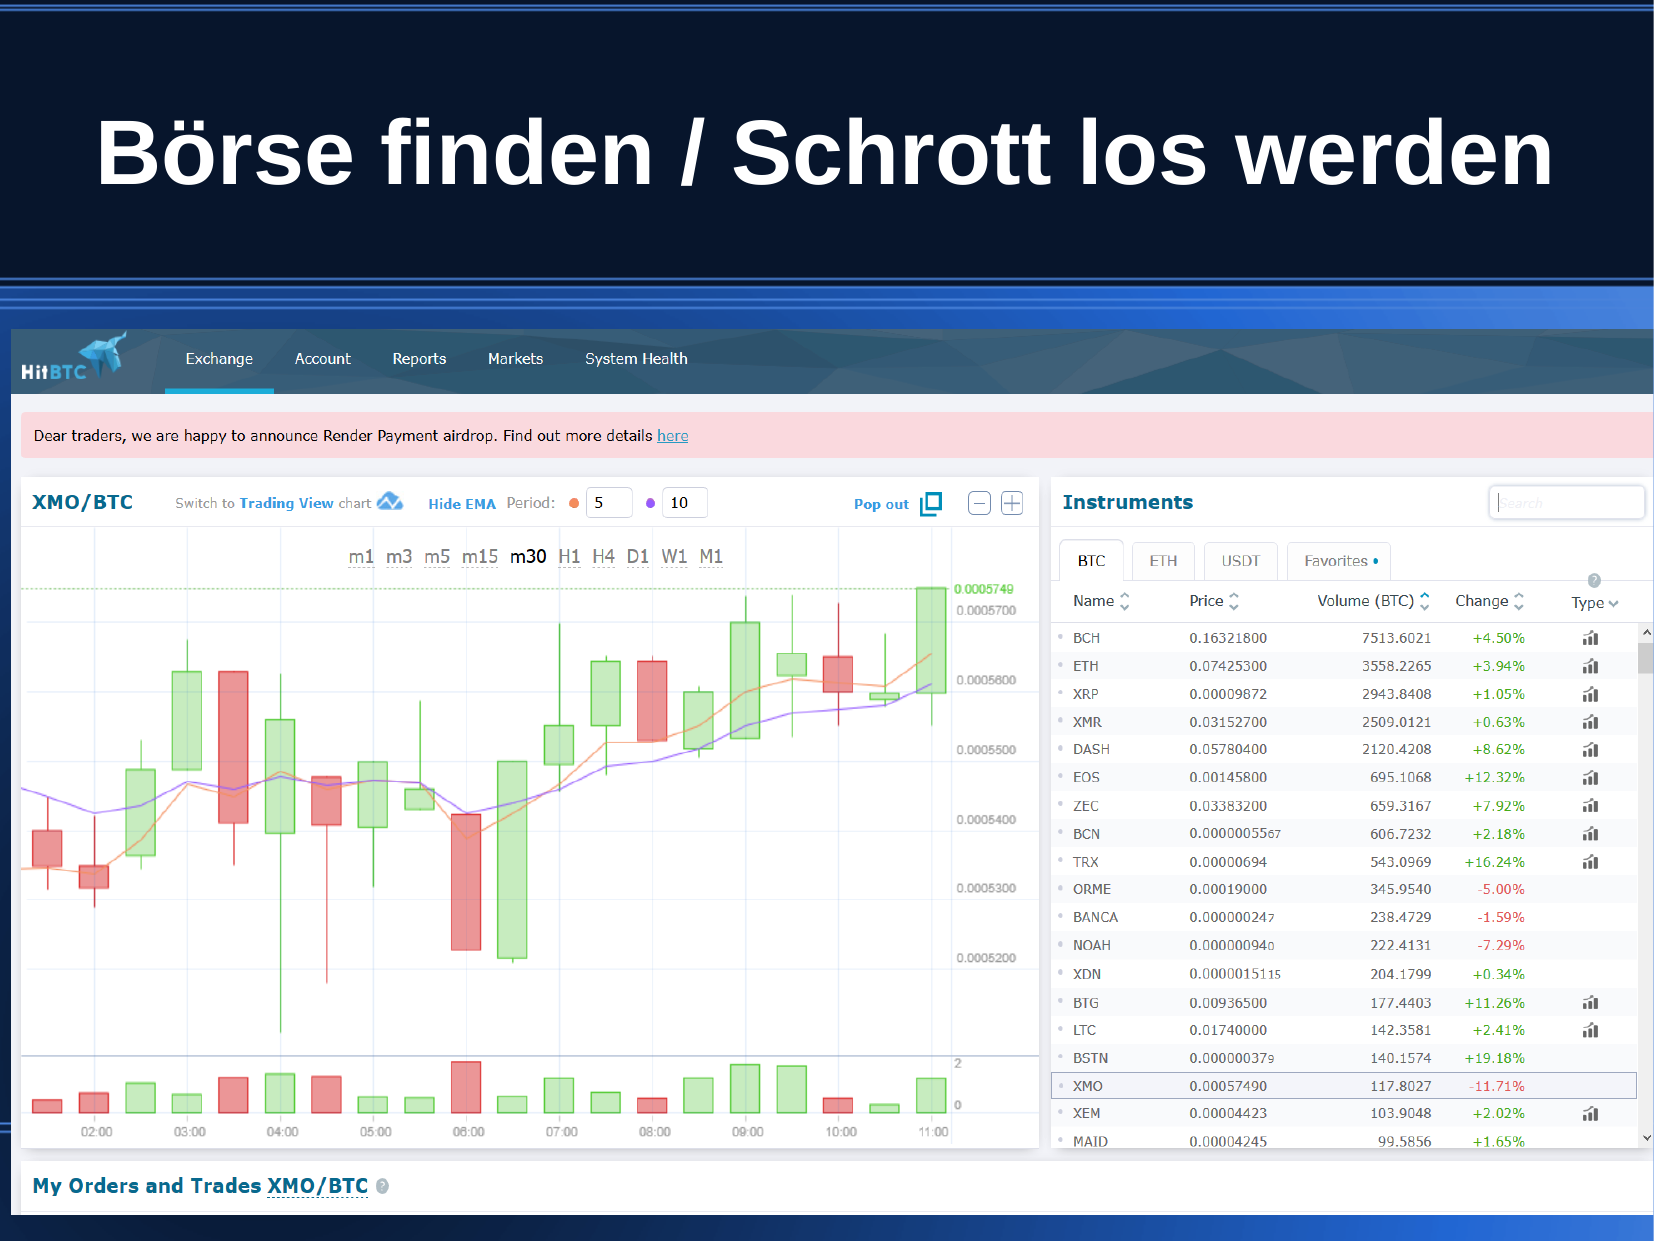

# Börse finden / Schrott los werden